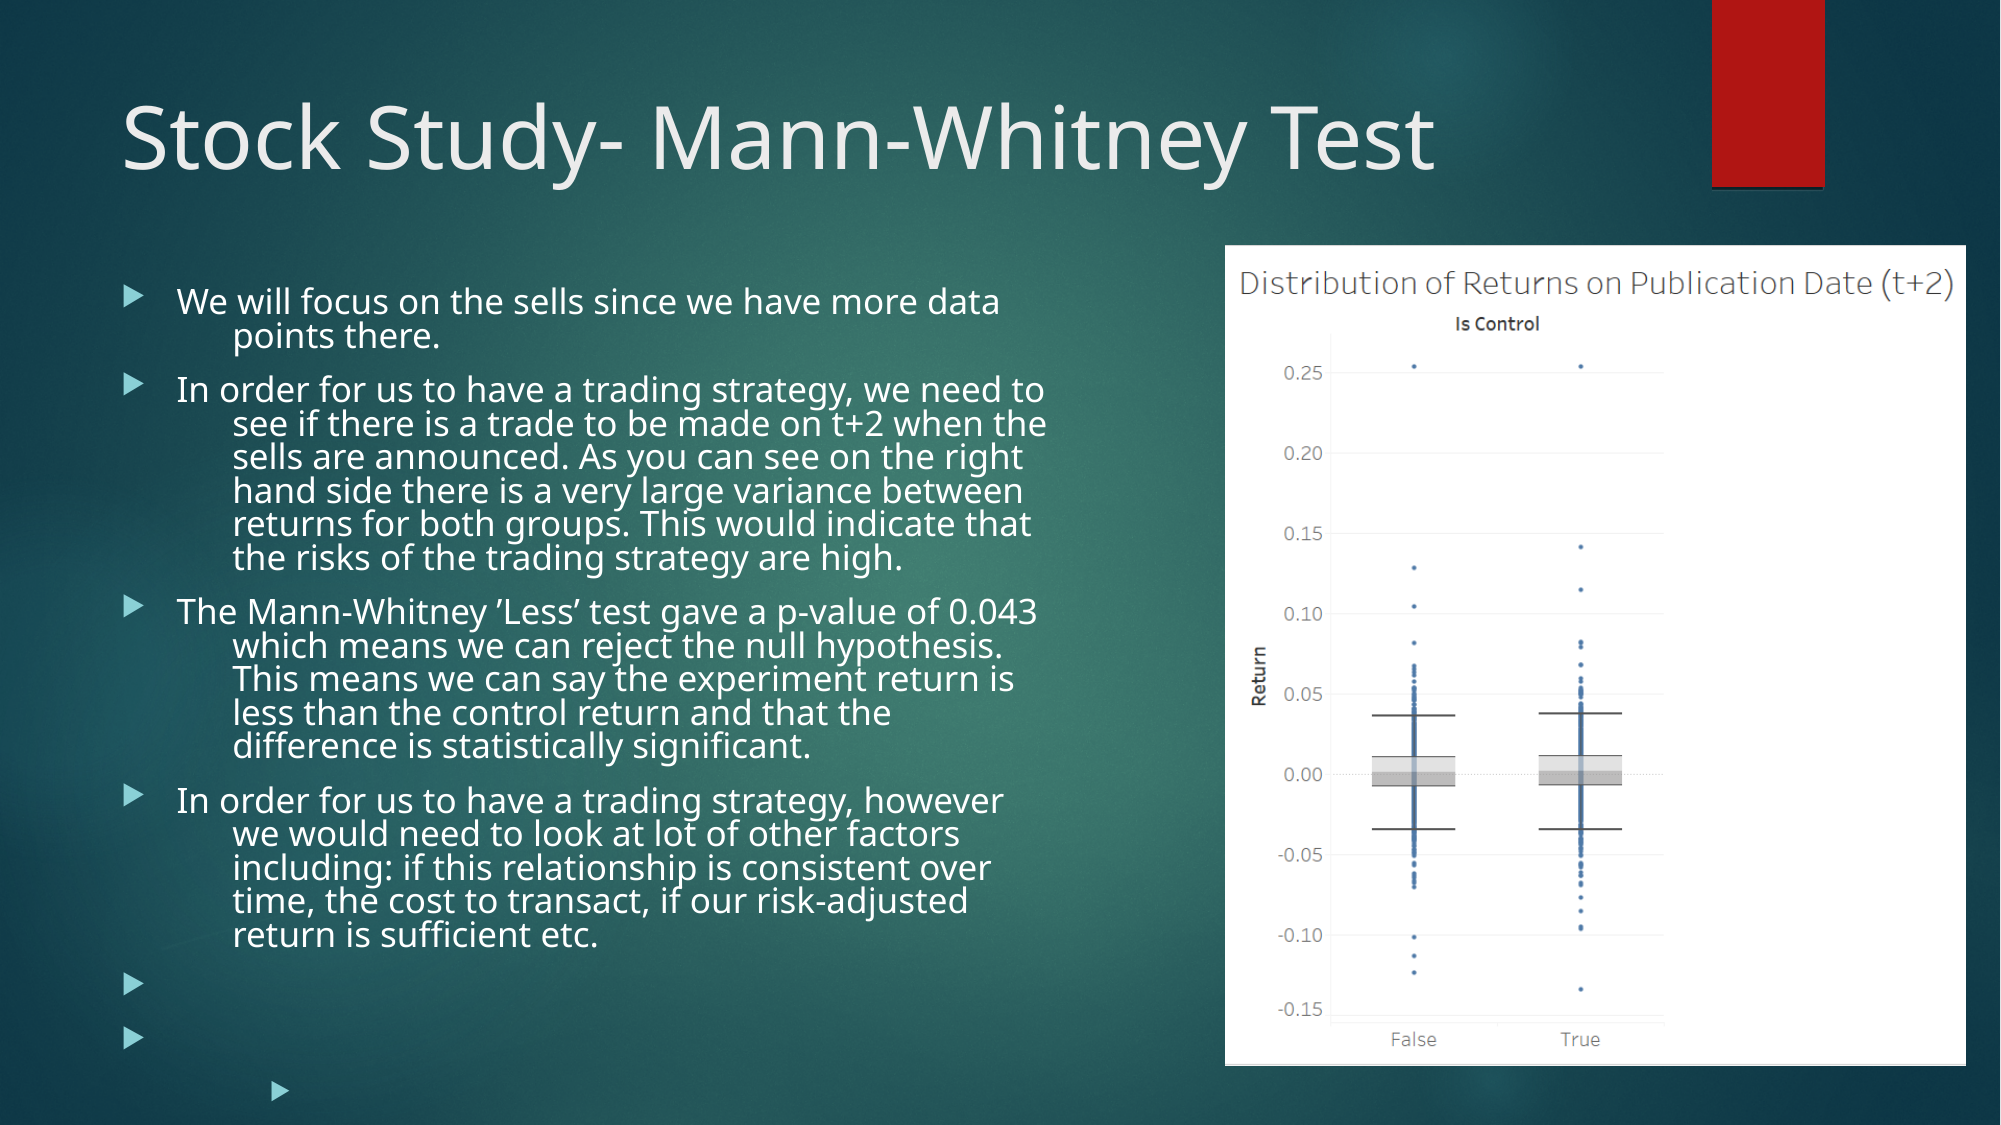

# Stock Study- Mann-Whitney Test
We will focus on the sells since we have more data points there.
In order for us to have a trading strategy, we need to see if there is a trade to be made on t+2 when the sells are announced. As you can see on the right hand side there is a very large variance between returns for both groups. This would indicate that the risks of the trading strategy are high.
The Mann-Whitney ’Less’ test gave a p-value of 0.043 which means we can reject the null hypothesis. This means we can say the experiment return is less than the control return and that the difference is statistically significant.
In order for us to have a trading strategy, however we would need to look at lot of other factors including: if this relationship is consistent over time, the cost to transact, if our risk-adjusted return is sufficient etc.